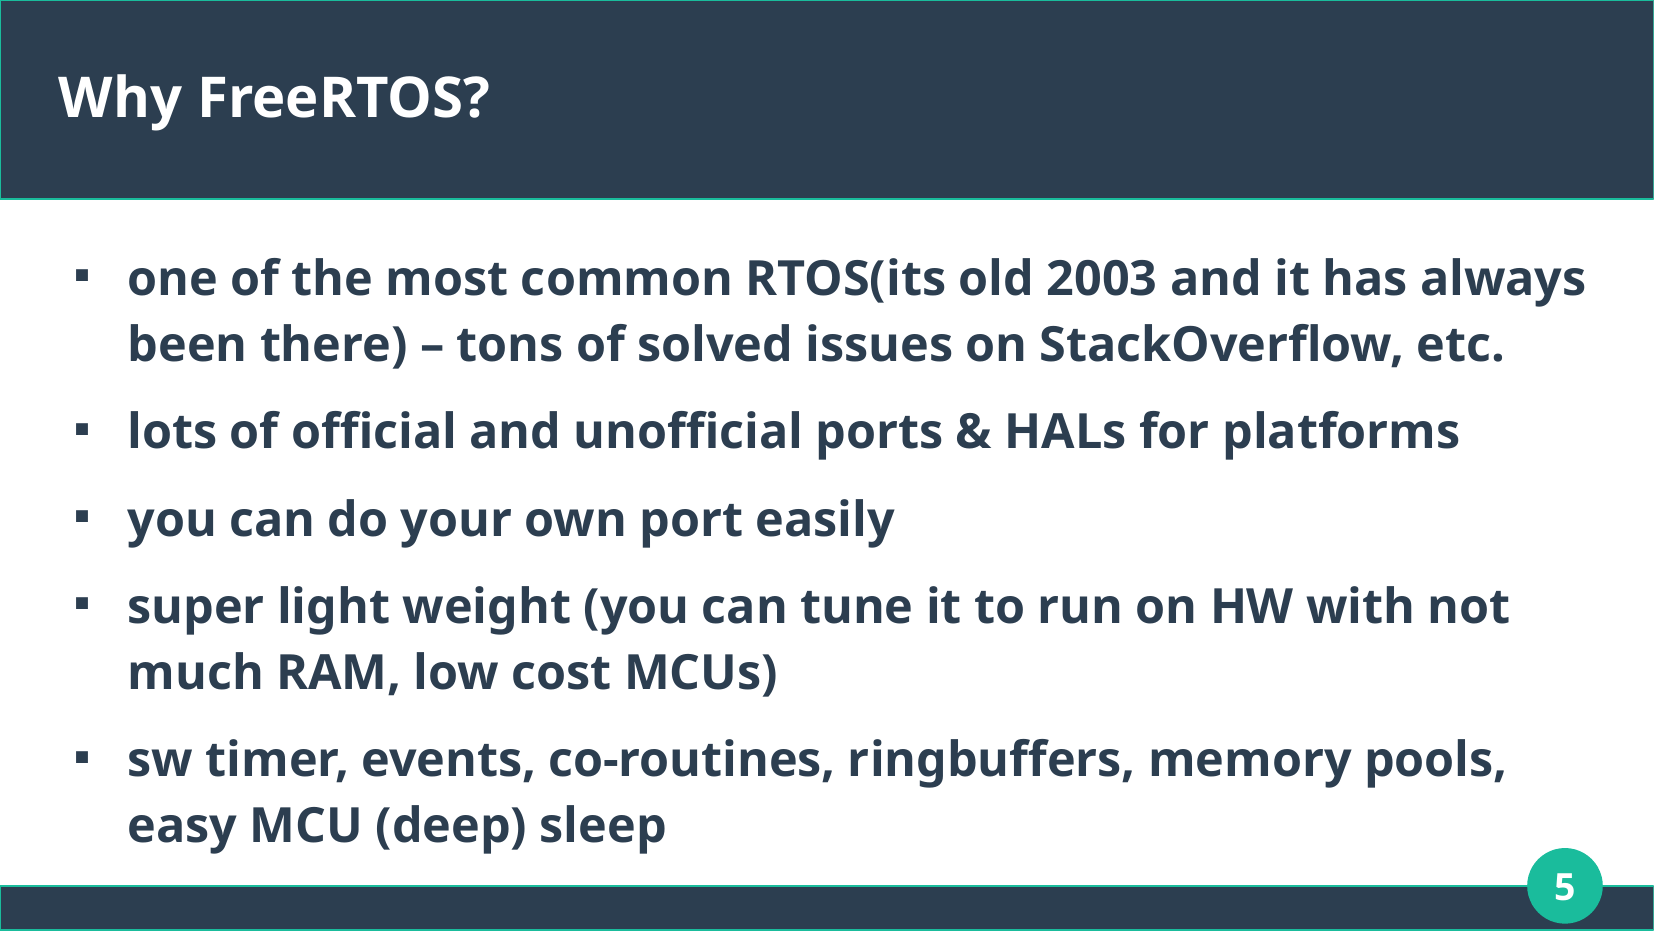

# Why FreeRTOS?
one of the most common RTOS(its old 2003 and it has always been there) – tons of solved issues on StackOverflow, etc.
lots of official and unofficial ports & HALs for platforms
you can do your own port easily
super light weight (you can tune it to run on HW with not much RAM, low cost MCUs)
sw timer, events, co-routines, ringbuffers, memory pools, easy MCU (deep) sleep
5